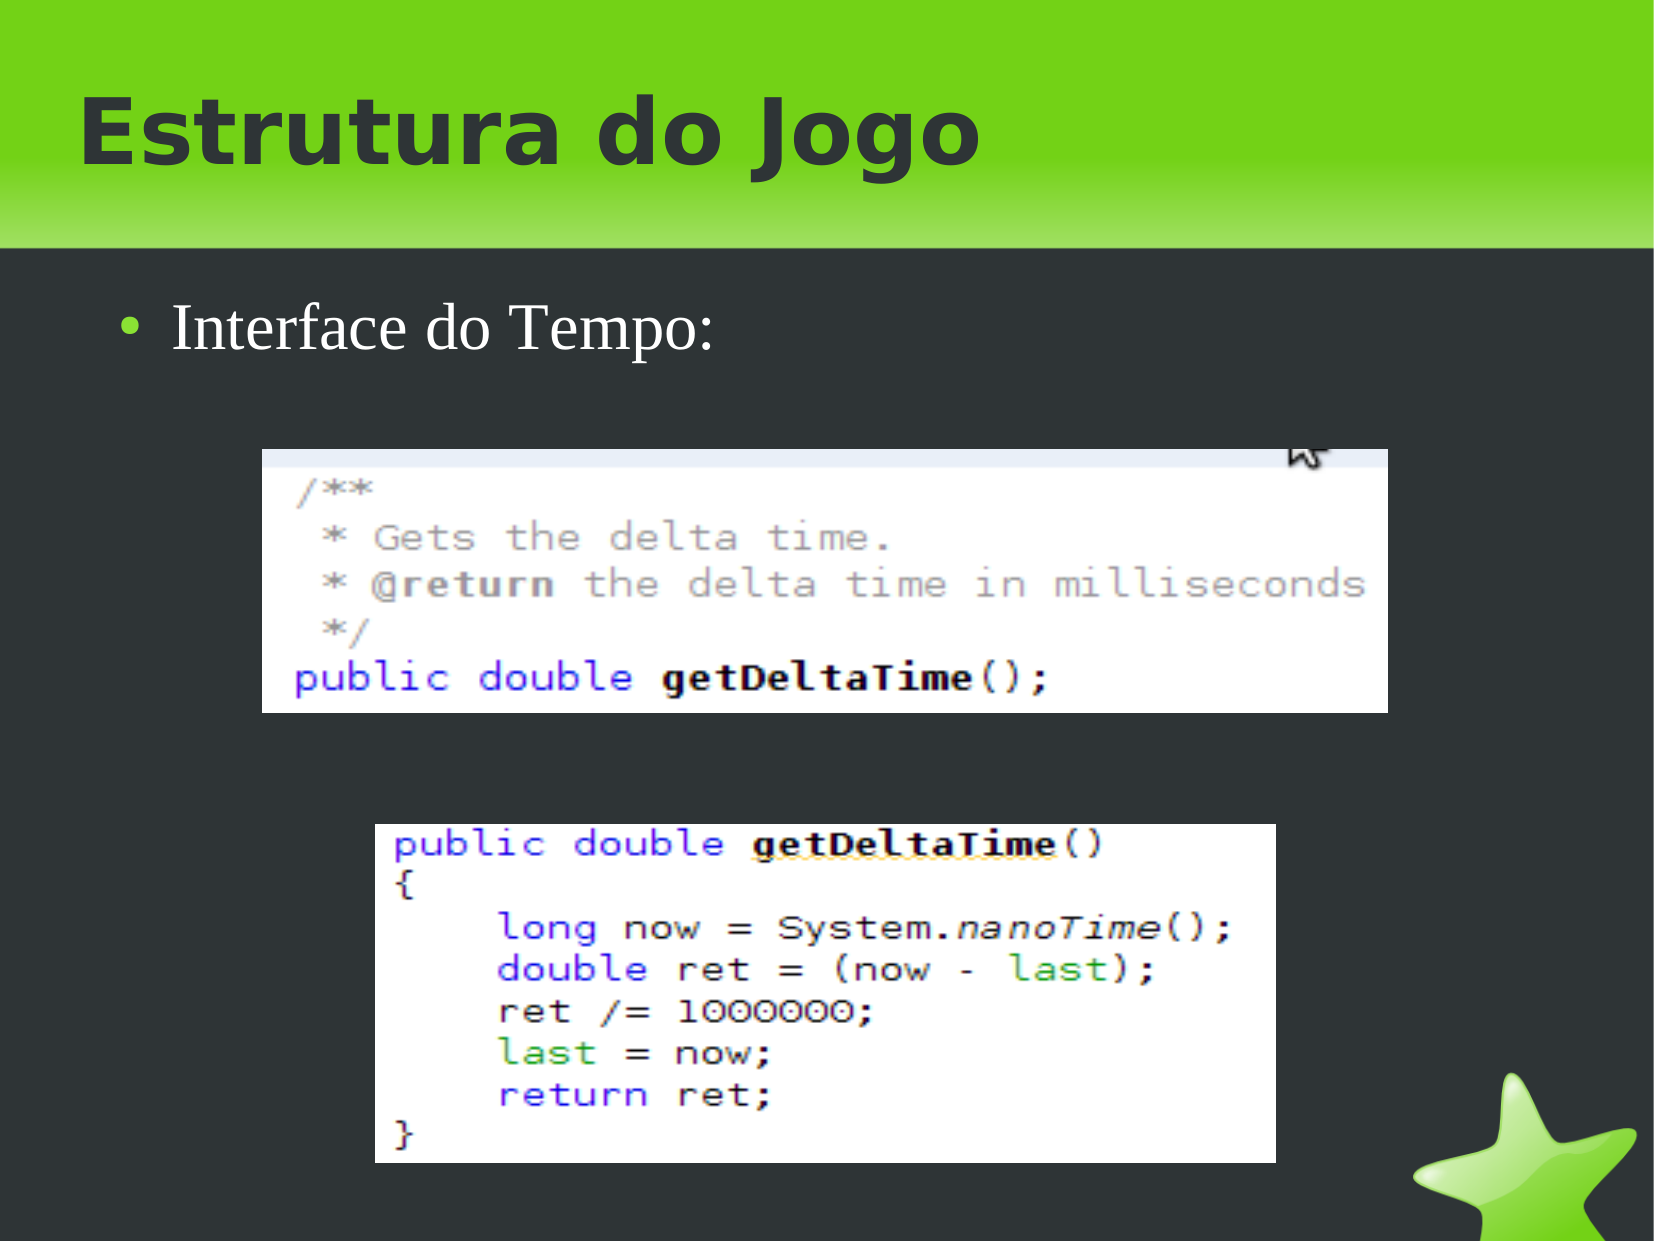

# Estrutura do Jogo
Interface do Tempo: